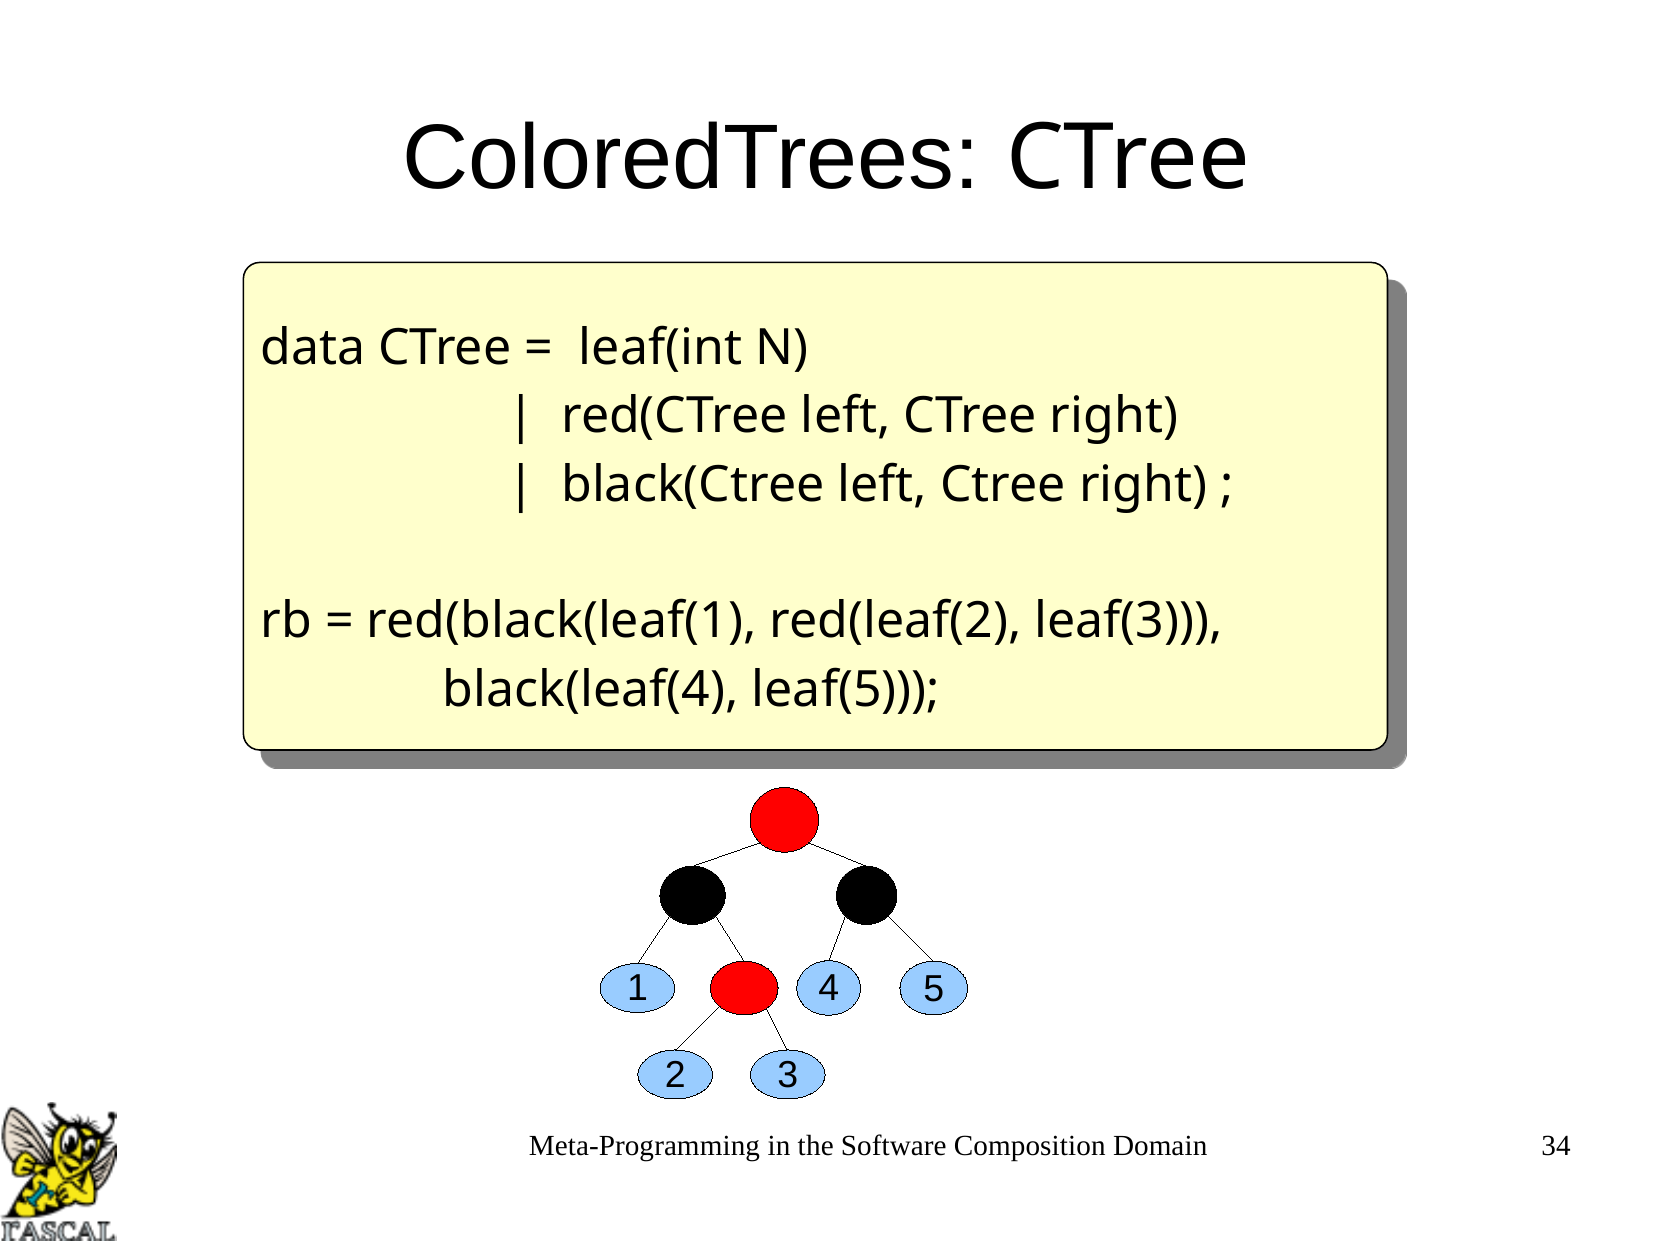

# ColoredTrees: CTree
data CTree = leaf(int N)
 | red(CTree left, CTree right)
 | black(Ctree left, Ctree right) ;
rb = red(black(leaf(1), red(leaf(2), leaf(3))),
 black(leaf(4), leaf(5)));
4
5
1
2
3
34